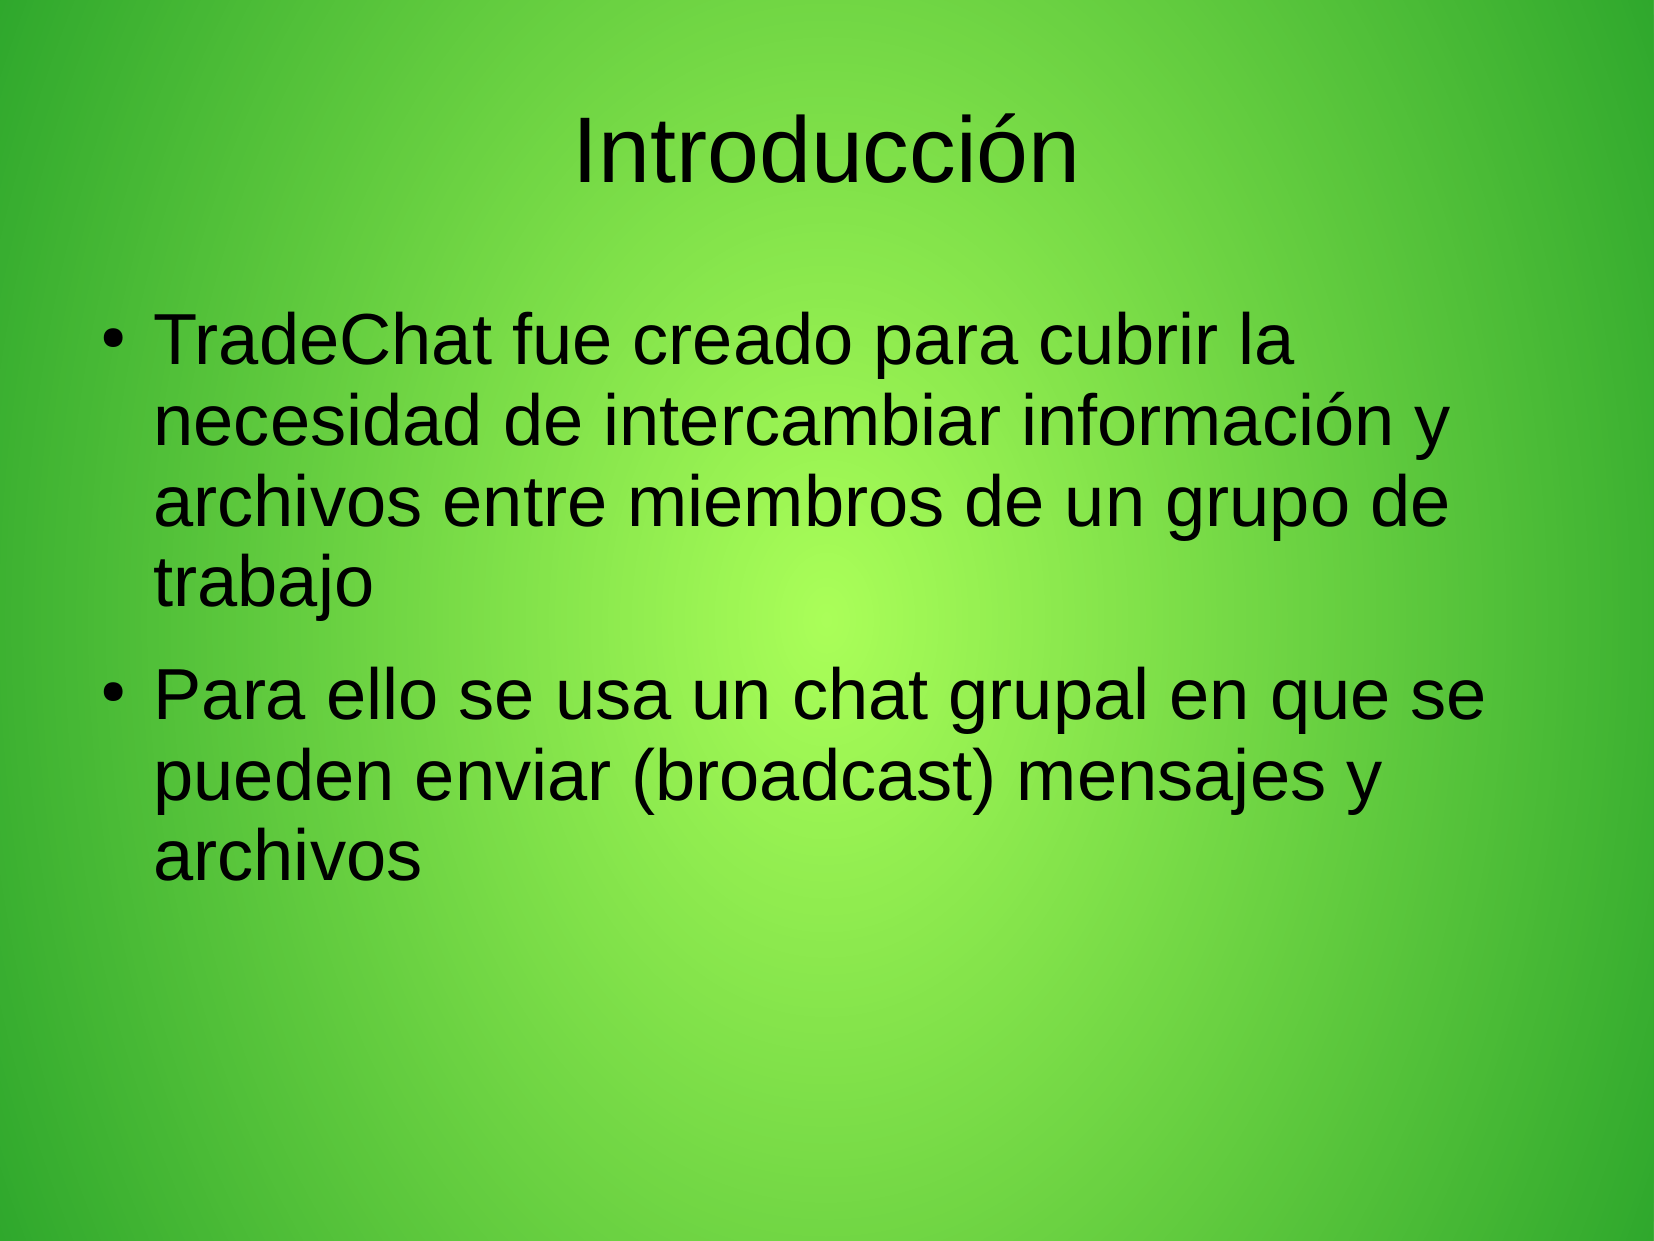

# Introducción
TradeChat fue creado para cubrir la necesidad de intercambiar información y archivos entre miembros de un grupo de trabajo
Para ello se usa un chat grupal en que se pueden enviar (broadcast) mensajes y archivos